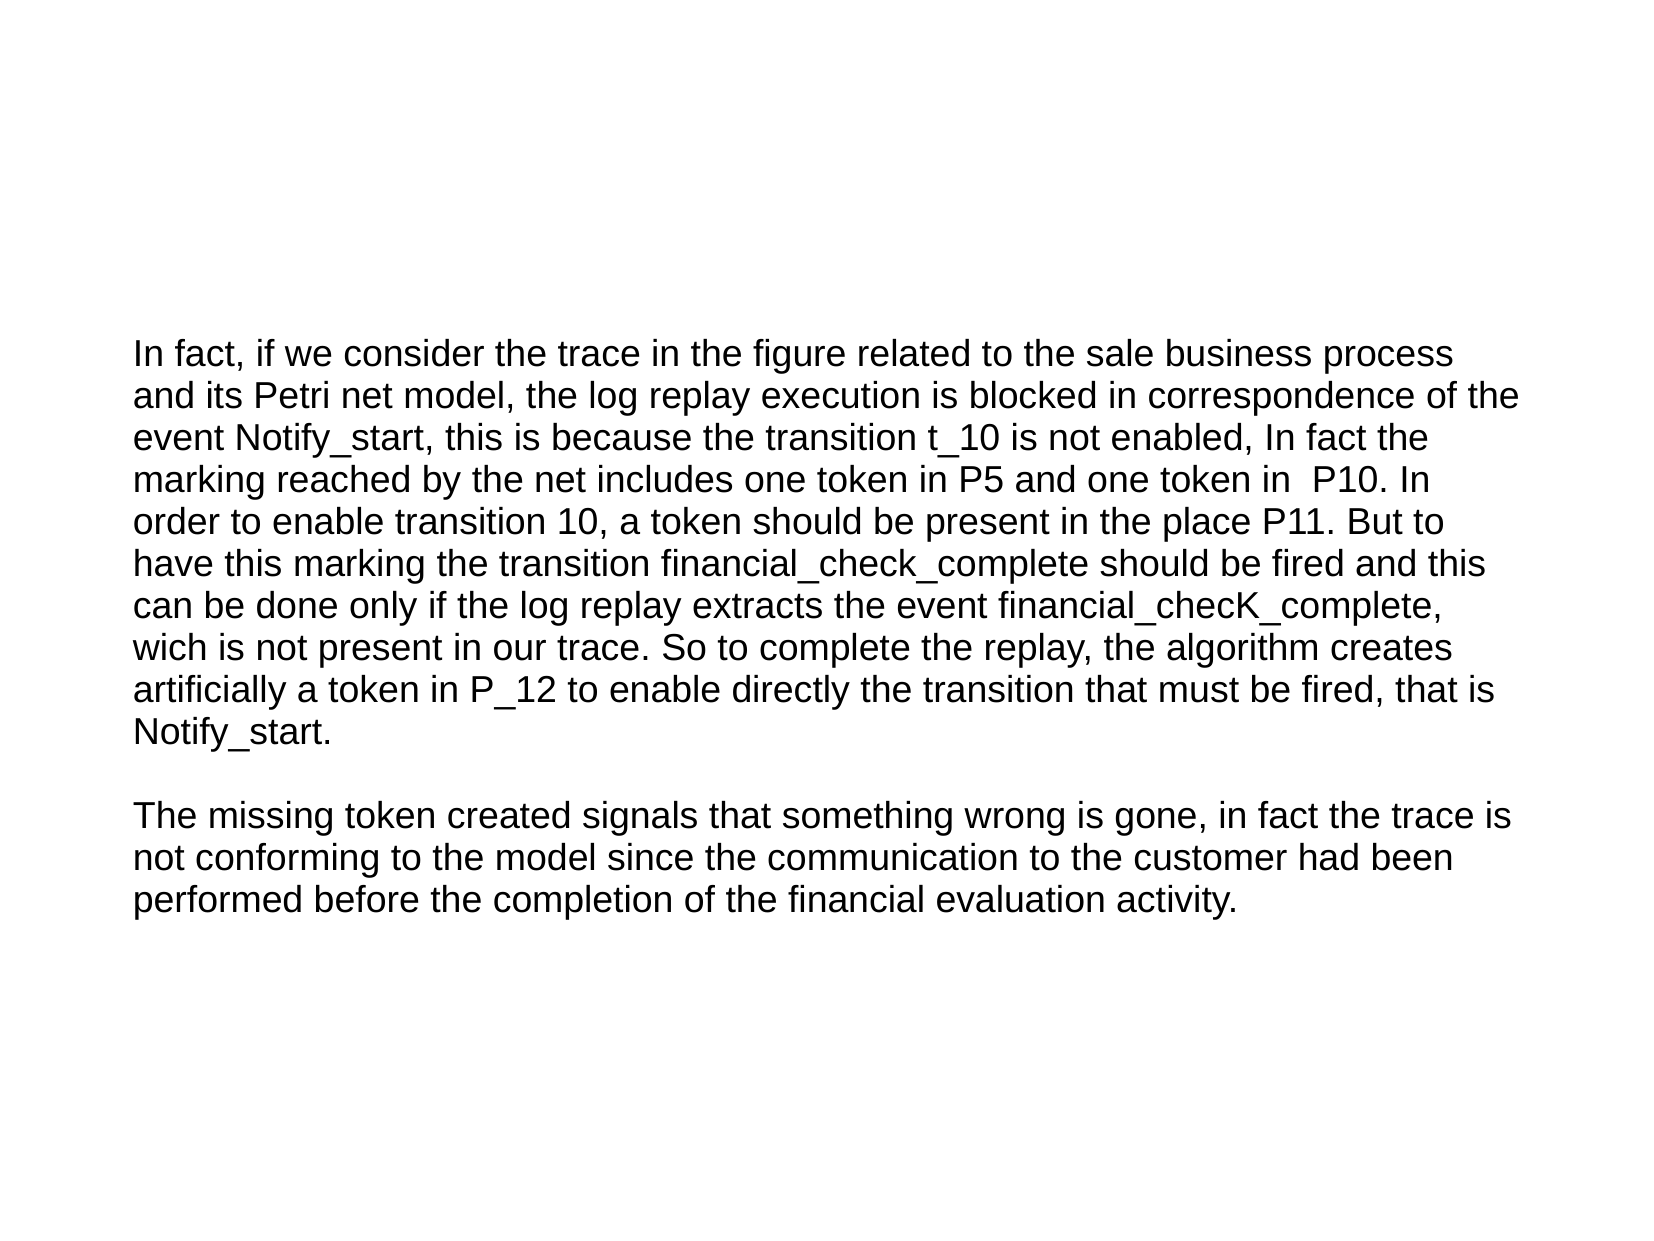

In fact, if we consider the trace in the figure related to the sale business process and its Petri net model, the log replay execution is blocked in correspondence of the event Notify_start, this is because the transition t_10 is not enabled, In fact the marking reached by the net includes one token in P5 and one token in P10. In order to enable transition 10, a token should be present in the place P11. But to have this marking the transition financial_check_complete should be fired and this can be done only if the log replay extracts the event financial_checK_complete, wich is not present in our trace. So to complete the replay, the algorithm creates artificially a token in P_12 to enable directly the transition that must be fired, that is Notify_start.
The missing token created signals that something wrong is gone, in fact the trace is not conforming to the model since the communication to the customer had been performed before the completion of the financial evaluation activity.